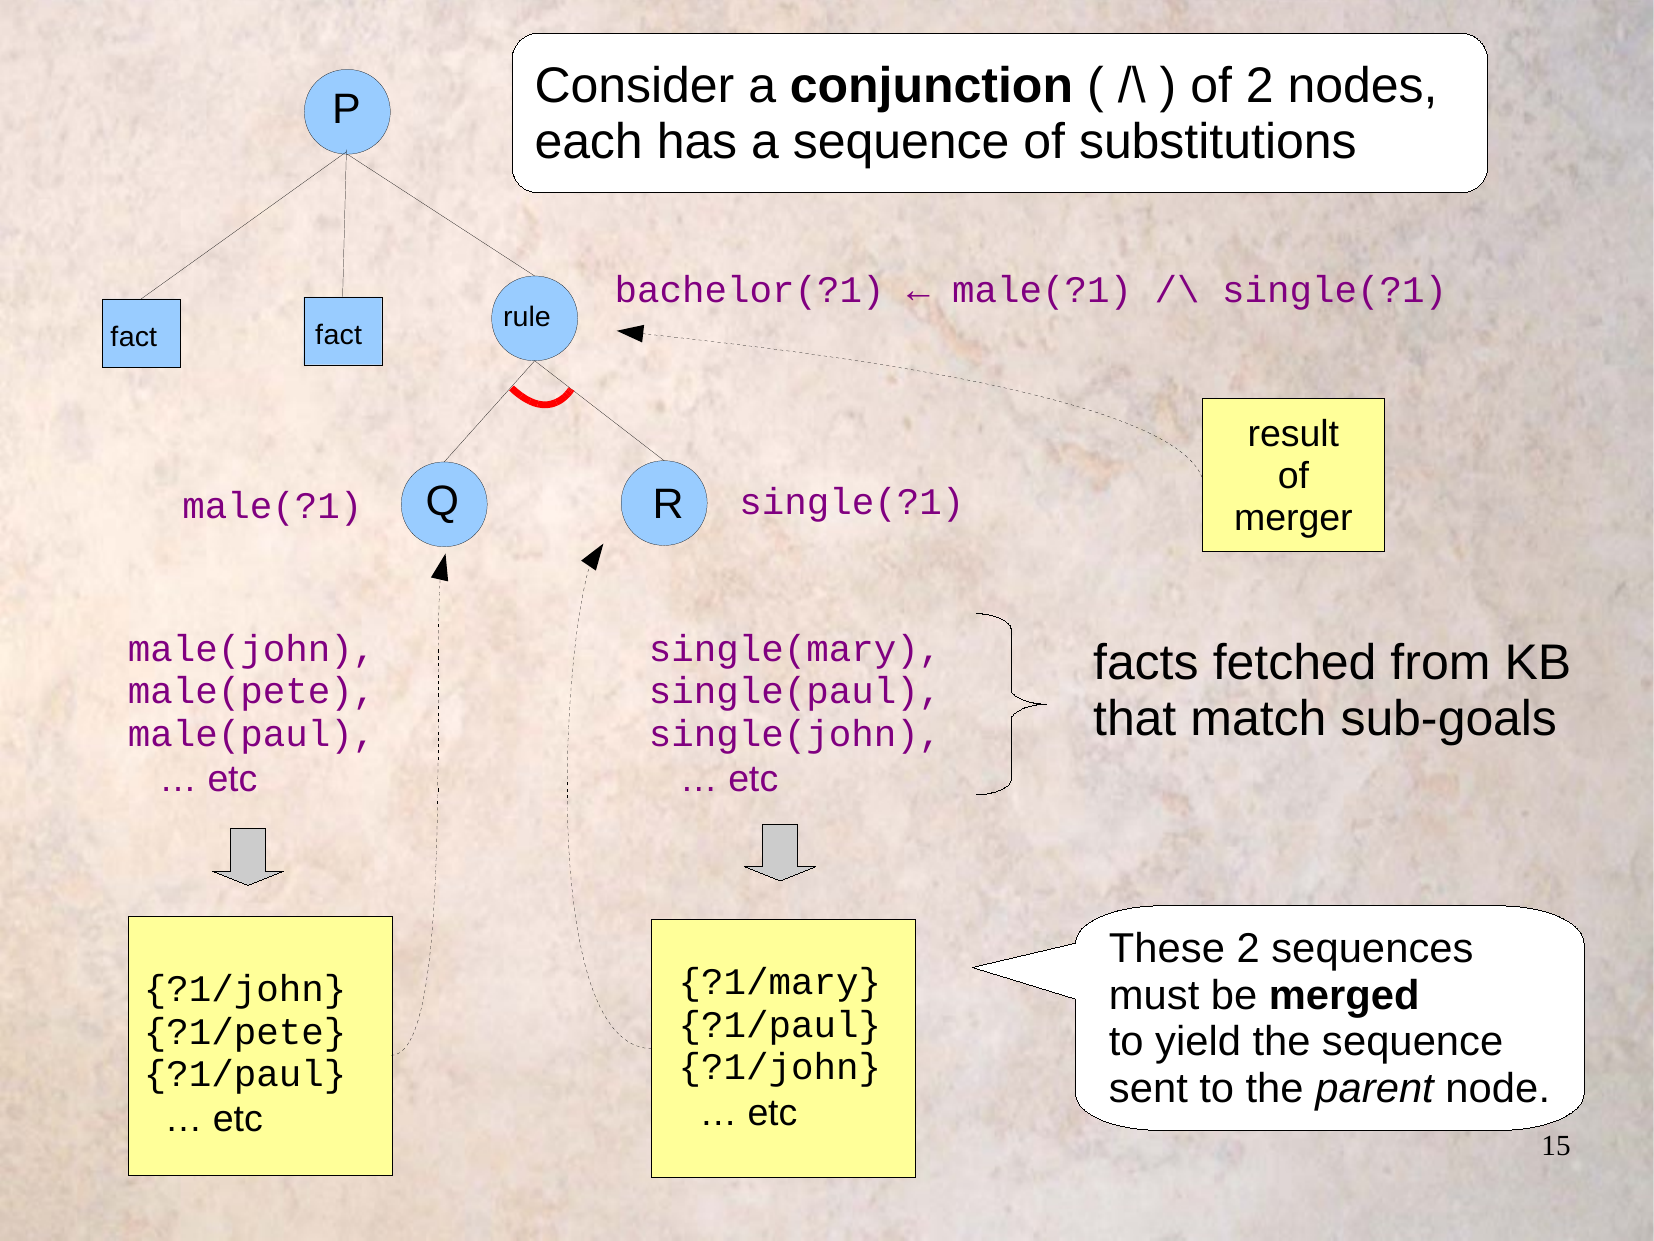

Consider a conjunction ( /\ ) of 2 nodes,
each has a sequence of substitutions
bachelor(?1) ← male(?1) /\ single(?1)
result
of
merger
single(?1)
male(?1)
male(john),
male(pete),
male(paul),
 … etc
single(mary),
single(paul),
single(john),
 … etc
facts fetched from KB
that match sub-goals
These 2 sequences
must be merged
to yield the sequence
sent to the parent node.
{?1/mary}
{?1/paul}
{?1/john}
 … etc
{?1/john}
{?1/pete}
{?1/paul}
 … etc
15